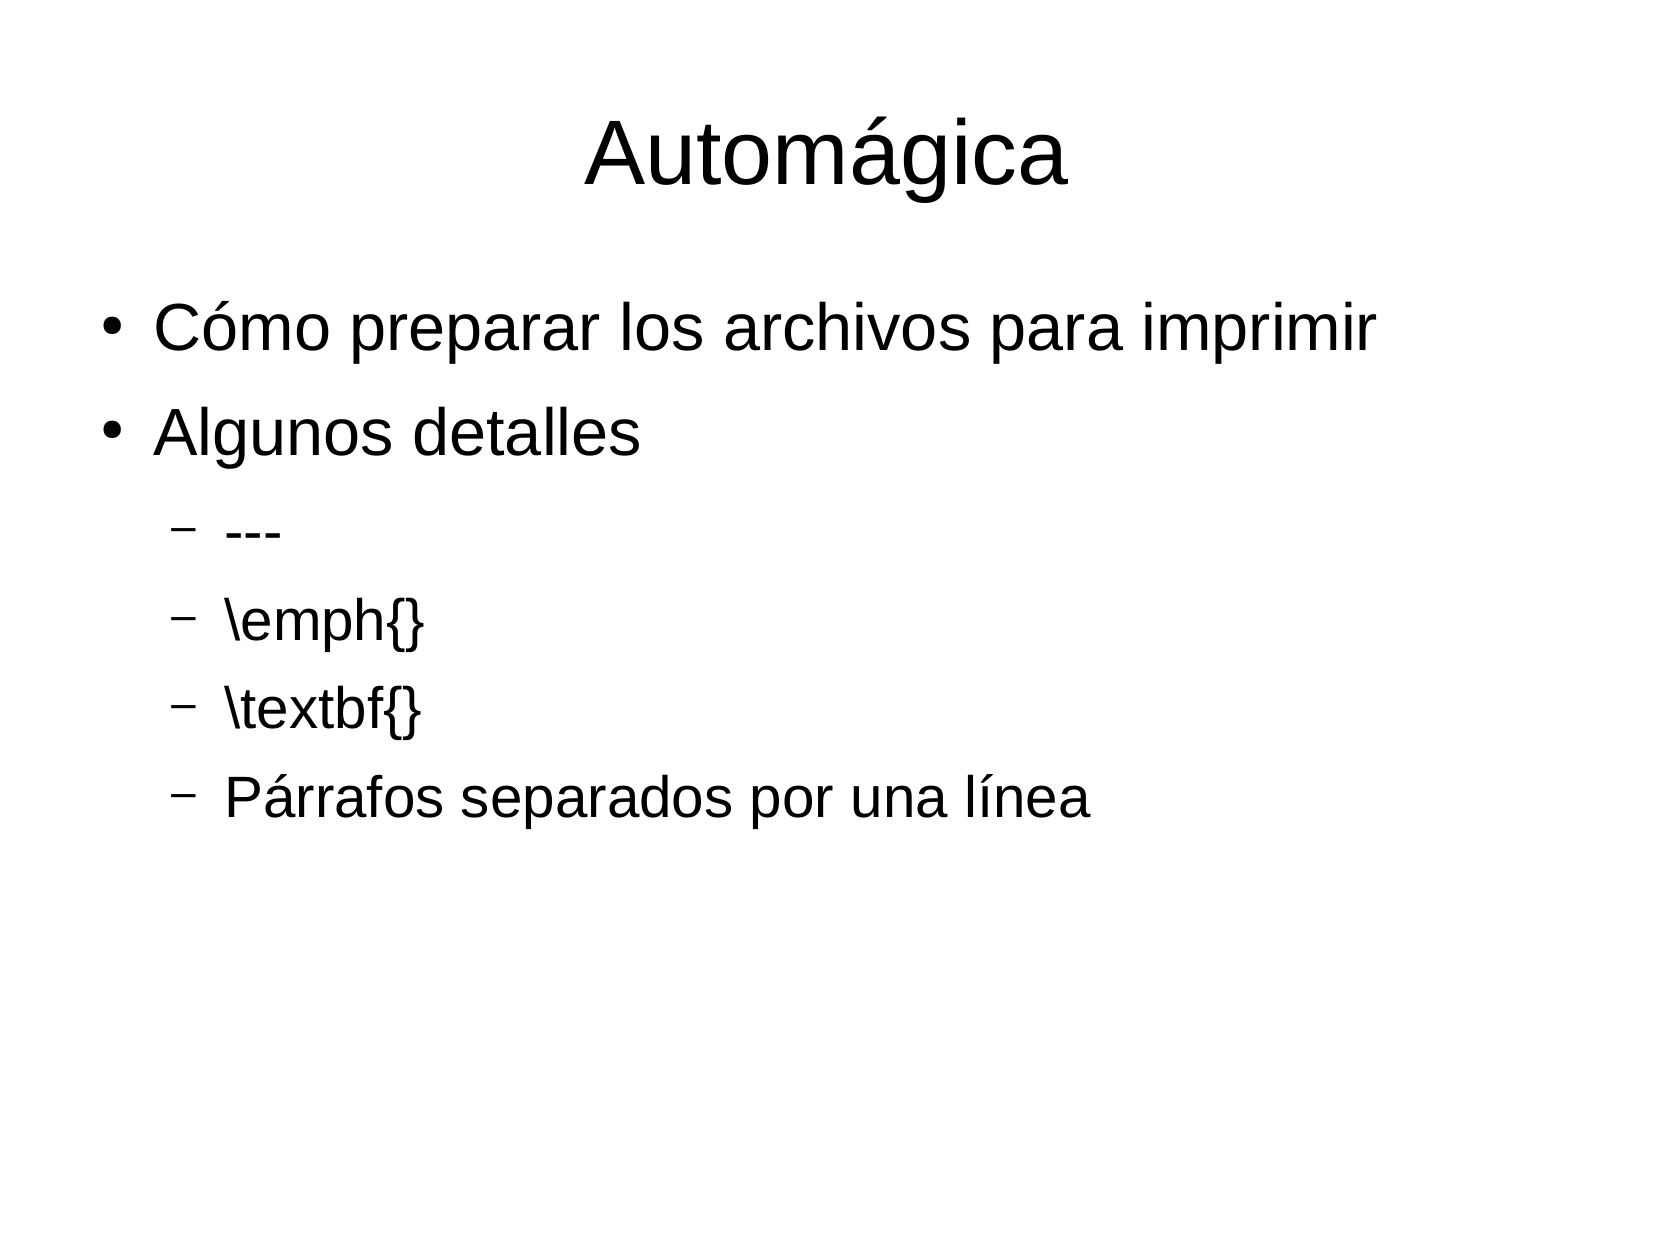

# Automágica
Cómo preparar los archivos para imprimir
Algunos detalles
---
\emph{}
\textbf{}
Párrafos separados por una línea